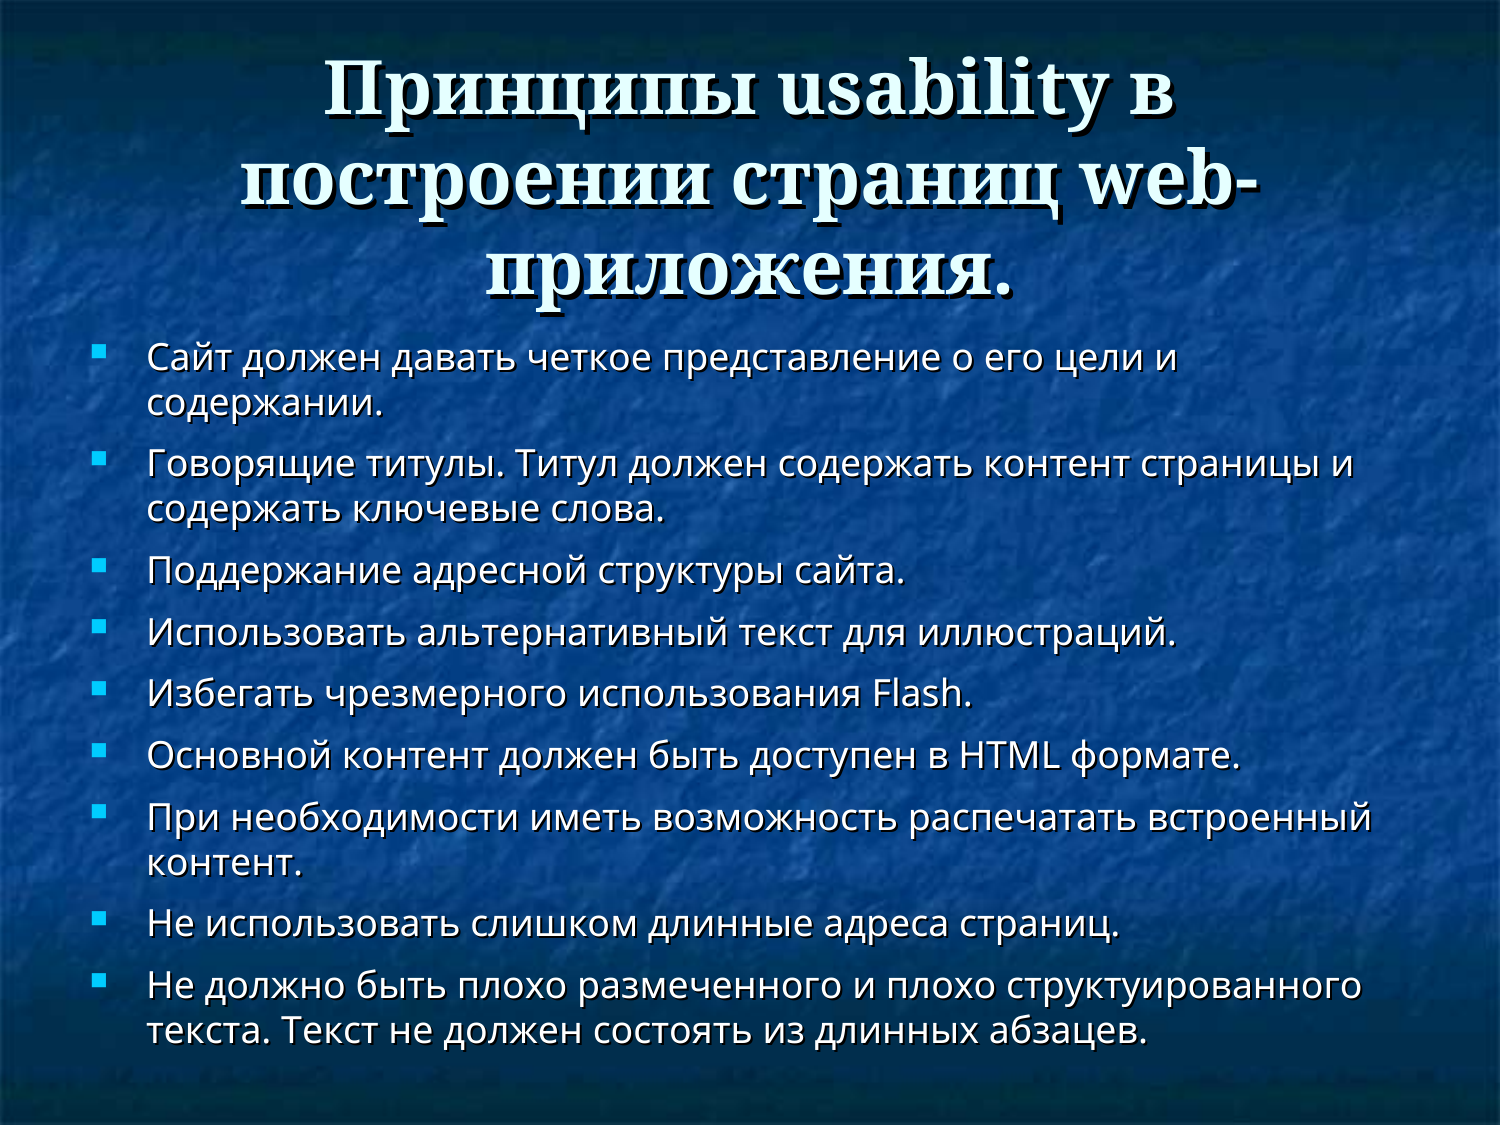

# Принципы usability в построении страниц web-приложения.
Сайт должен давать четкое представление о его цели и содержании.
Говорящие титулы. Титул должен содержать контент страницы и содержать ключевые слова.
Поддержание адресной структуры сайта.
Использовать альтернативный текст для иллюстраций.
Избегать чрезмерного использования Flash.
Основной контент должен быть доступен в HTML формате.
При необходимости иметь возможность распечатать встроенный контент.
Не использовать слишком длинные адреса страниц.
Не должно быть плохо размеченного и плохо структуированного текста. Текст не должен состоять из длинных абзацев.